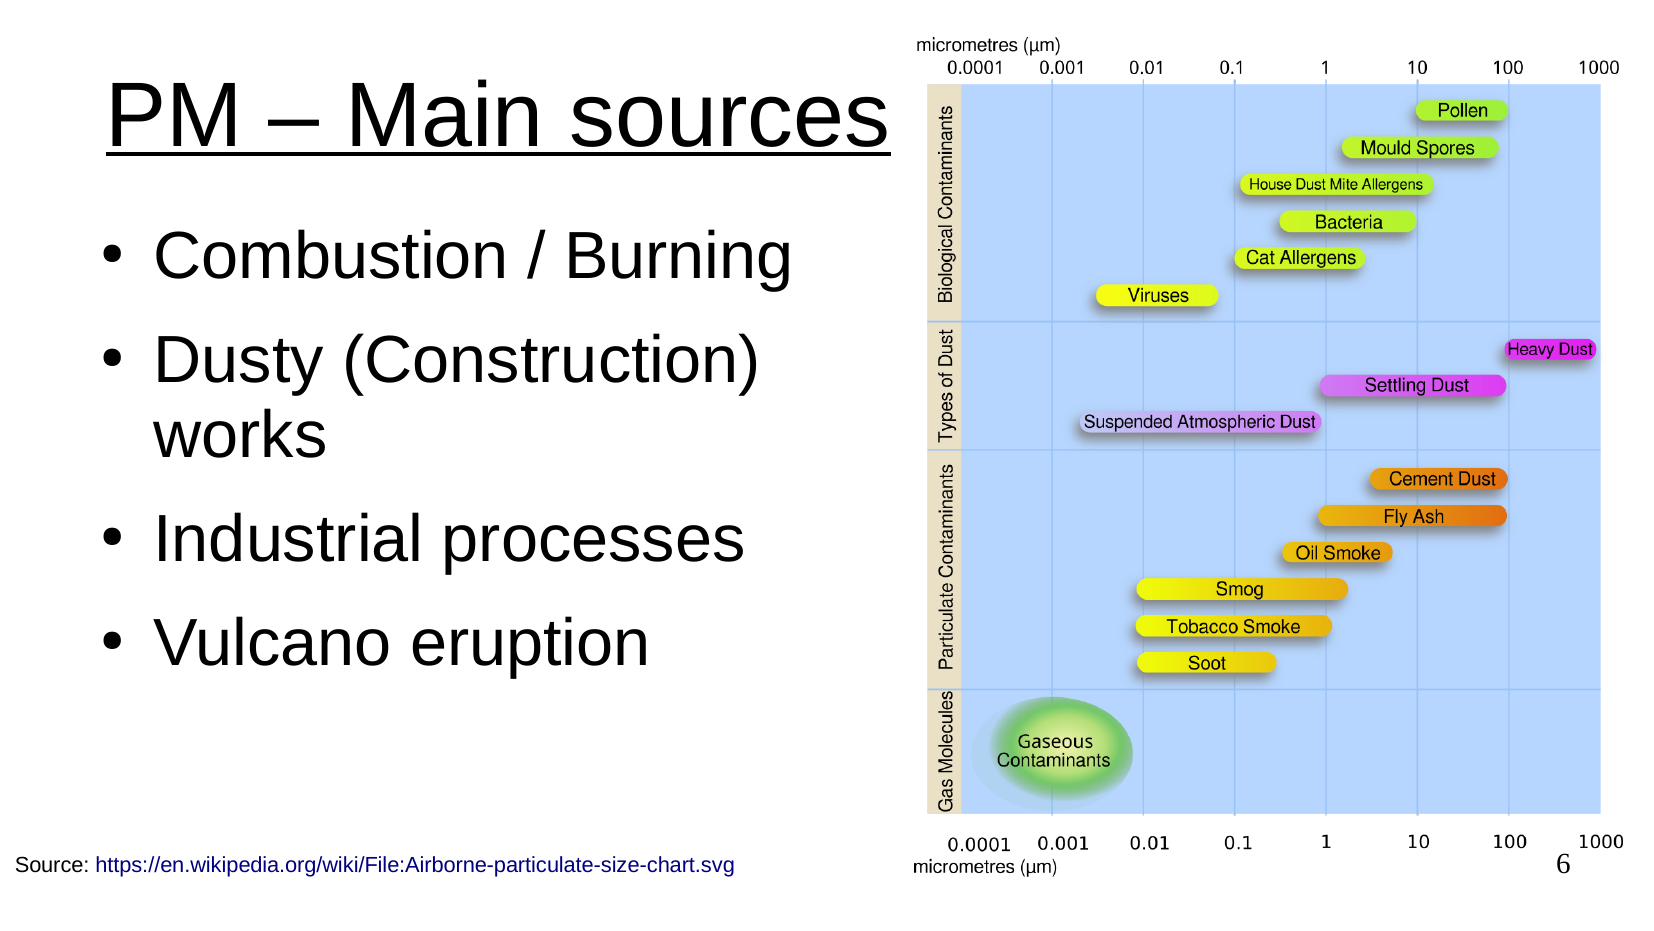

# PM – Main sources
Combustion / Burning
Dusty (Construction) works
Industrial processes
Vulcano eruption
Source: https://en.wikipedia.org/wiki/File:Airborne-particulate-size-chart.svg
6